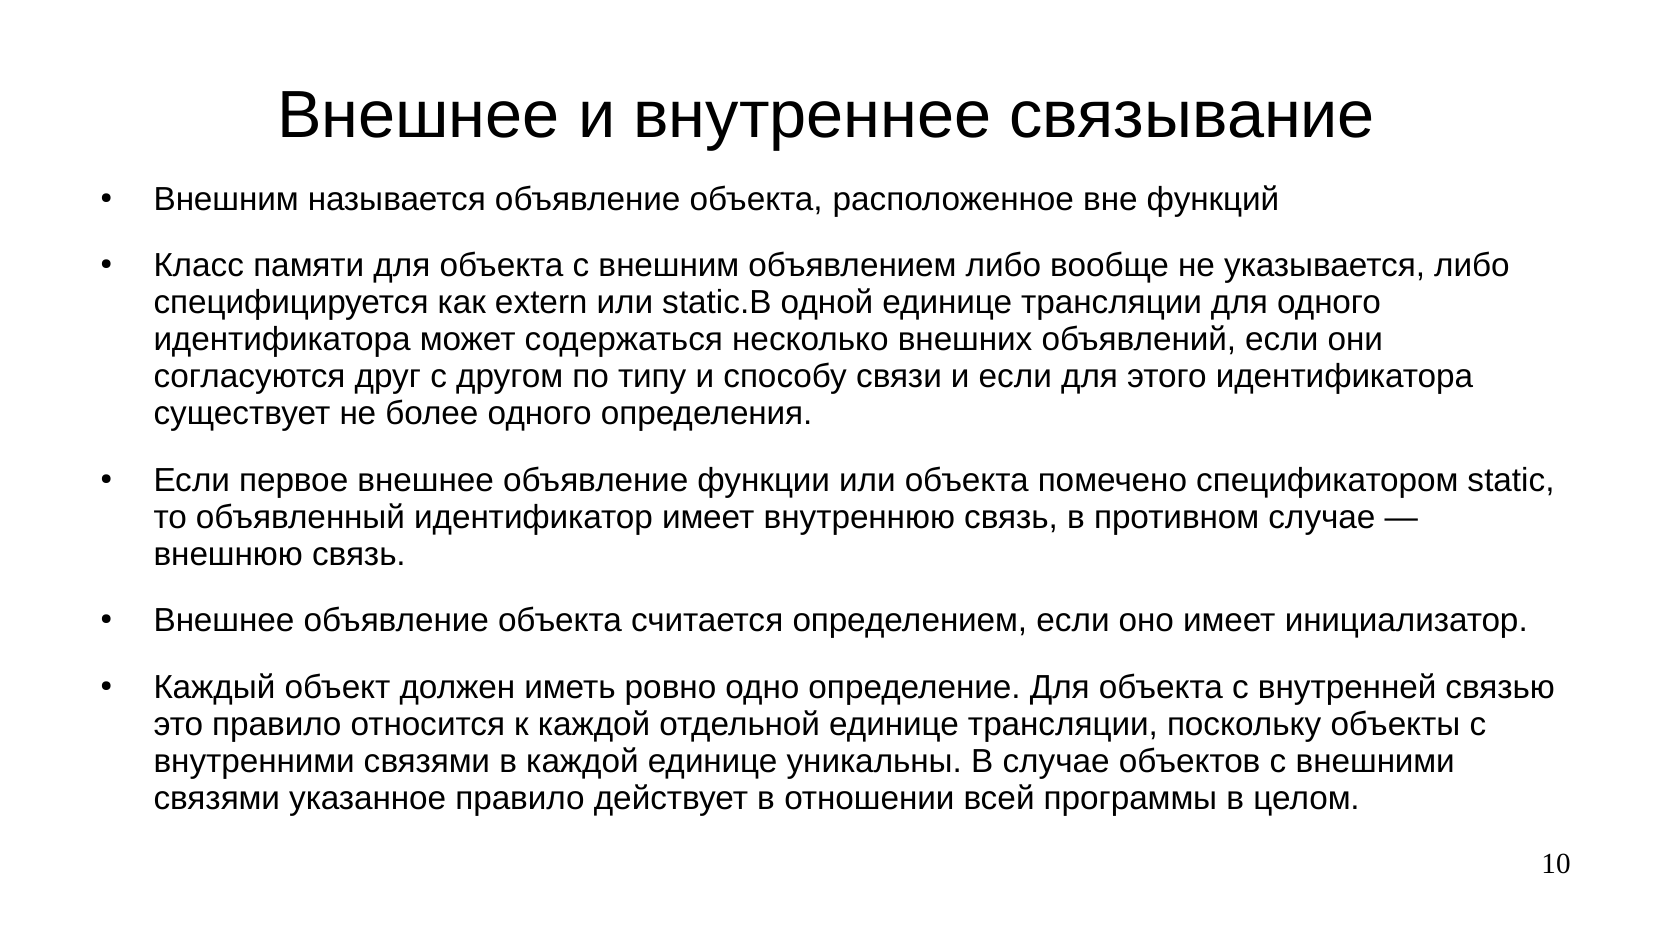

# Внешнее и внутреннее связывание
Внешним называется объявление объекта, расположенное вне функций
Класс памяти для объекта с внешним объявлением либо вообще не указывается, либо специфицируется как extern или static.В одной единице трансляции для одного идентификатора может содержаться несколько внешних объявлений, если они согласуются друг с другом по типу и способу связи и если для этого идентификатора существует не более одного определения.
Если первое внешнее объявление функции или объекта помечено спецификатором static, то объявленный идентификатор имеет внутреннюю связь, в противном случае — внешнюю связь.
Внешнее объявление объекта считается определением, если оно имеет инициализатор.
Каждый объект должен иметь ровно одно определение. Для объекта с внутренней связью это правило относится к каждой отдельной единице трансляции, поскольку объекты с внутренними связями в каждой единице уникальны. В случае объектов с внешними связями указанное правило действует в отношении всей программы в целом.
10